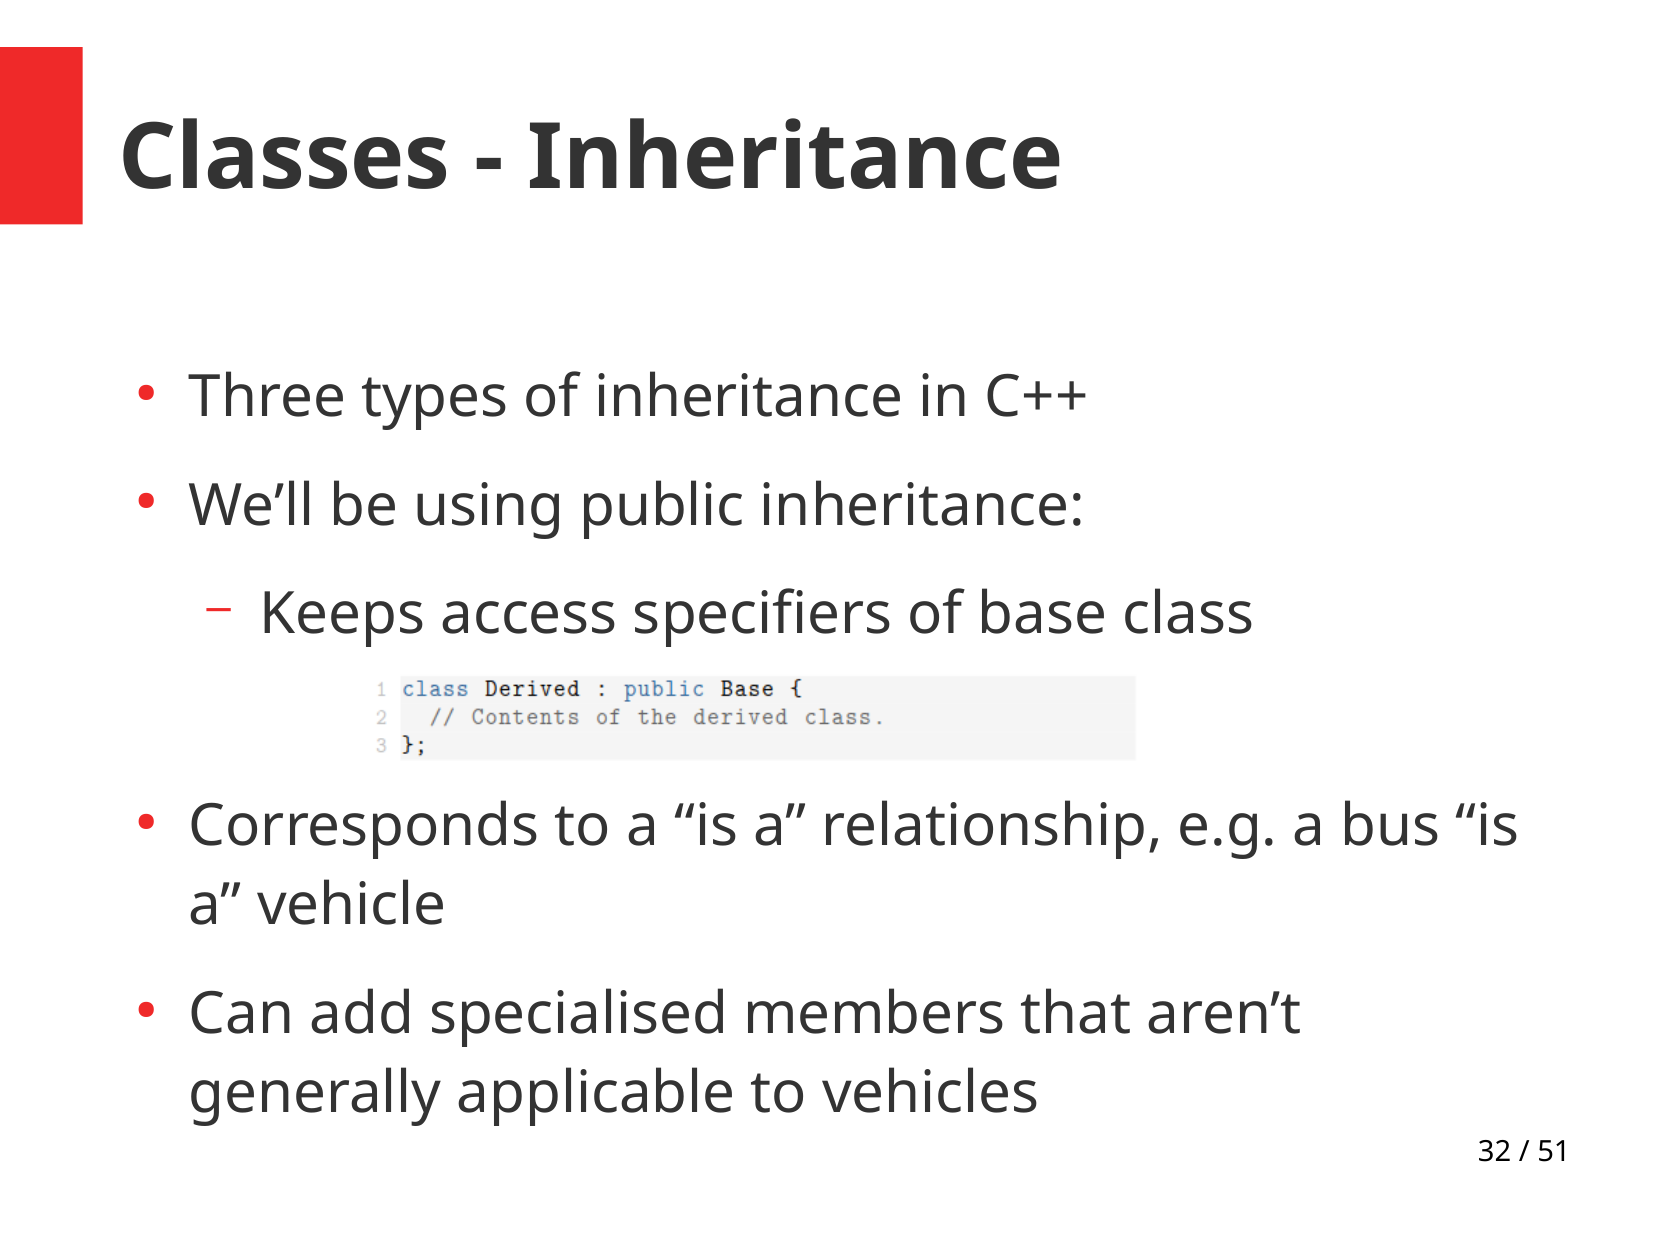

# Classes - Inheritance
Three types of inheritance in C++
We’ll be using public inheritance:
Keeps access specifiers of base class
Corresponds to a “is a” relationship, e.g. a bus “is a” vehicle
Can add specialised members that aren’t generally applicable to vehicles
32